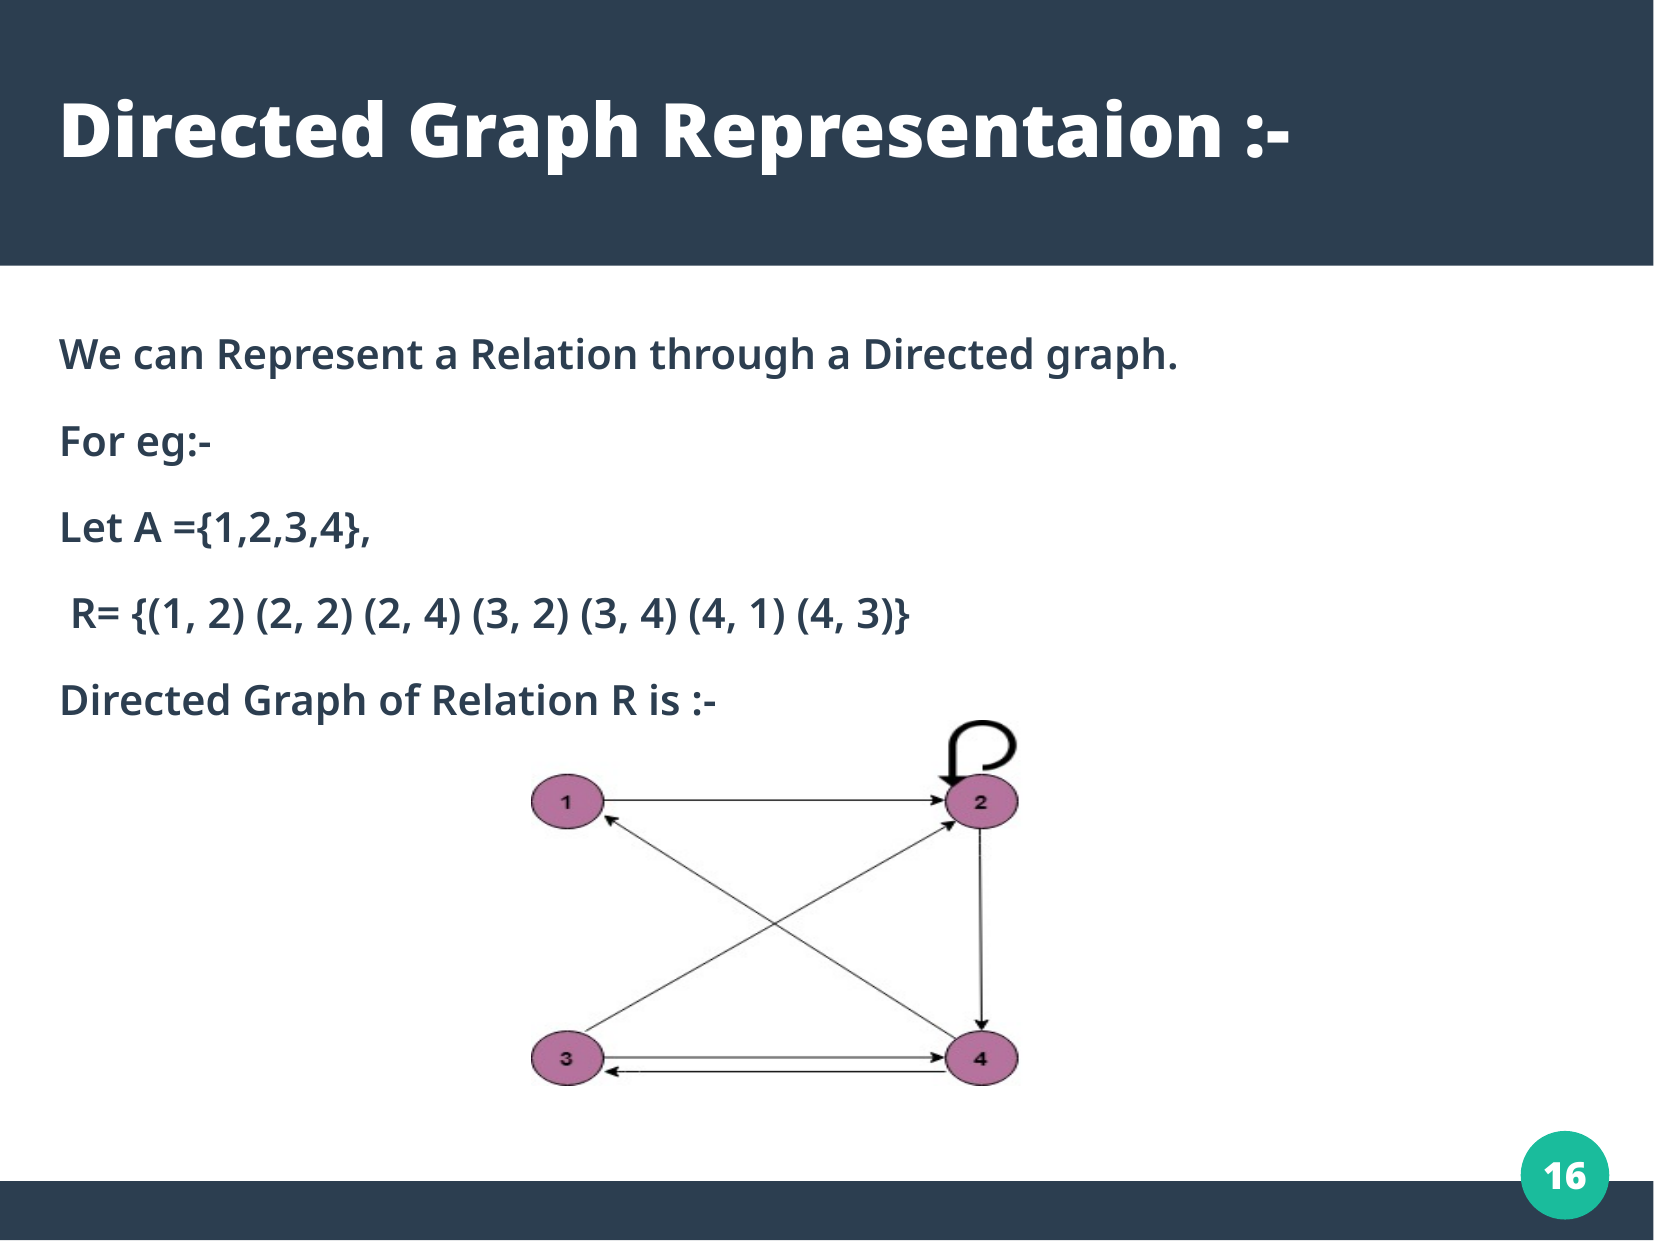

# Directed Graph Representaion :-
We can Represent a Relation through a Directed graph.
For eg:-
Let A ={1,2,3,4},
 R= {(1, 2) (2, 2) (2, 4) (3, 2) (3, 4) (4, 1) (4, 3)}
Directed Graph of Relation R is :-
16